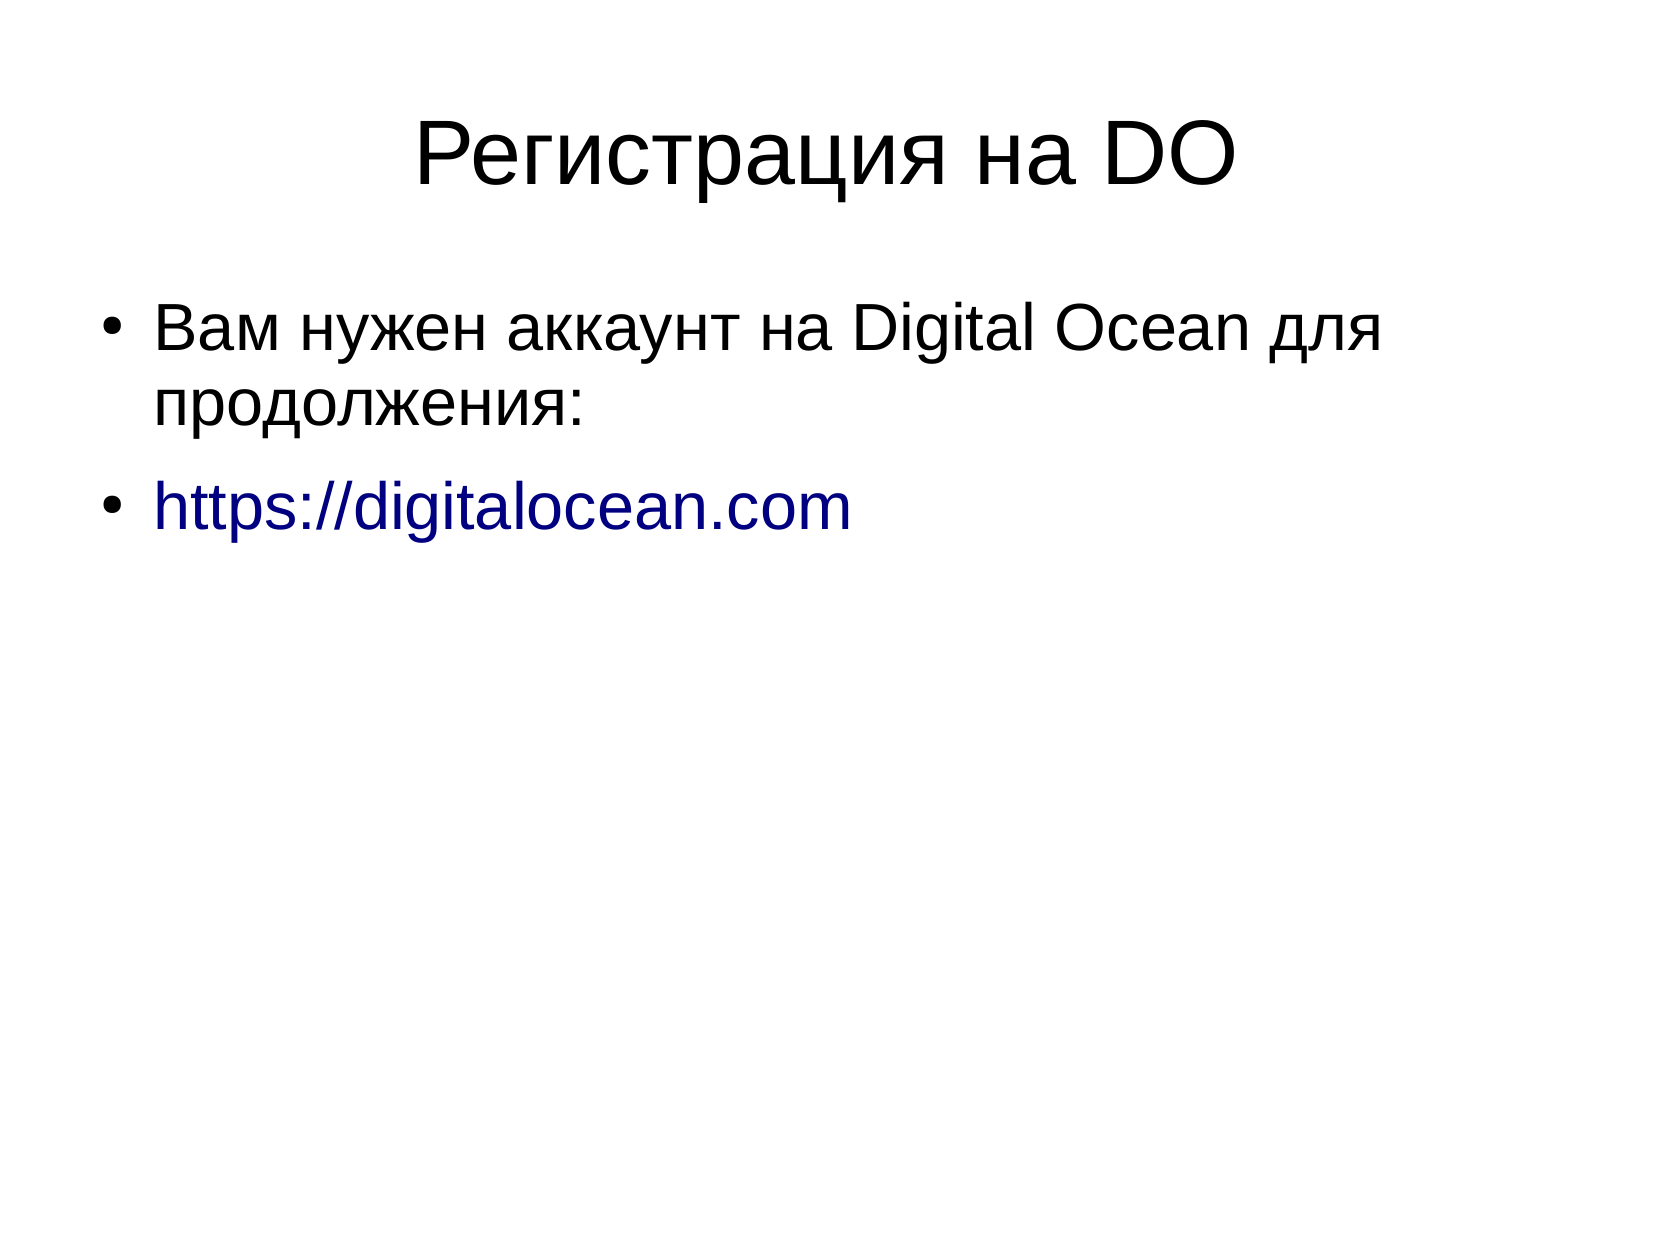

# Регистрация на DO
Вам нужен аккаунт на Digital Ocean для продолжения:
https://digitalocean.com